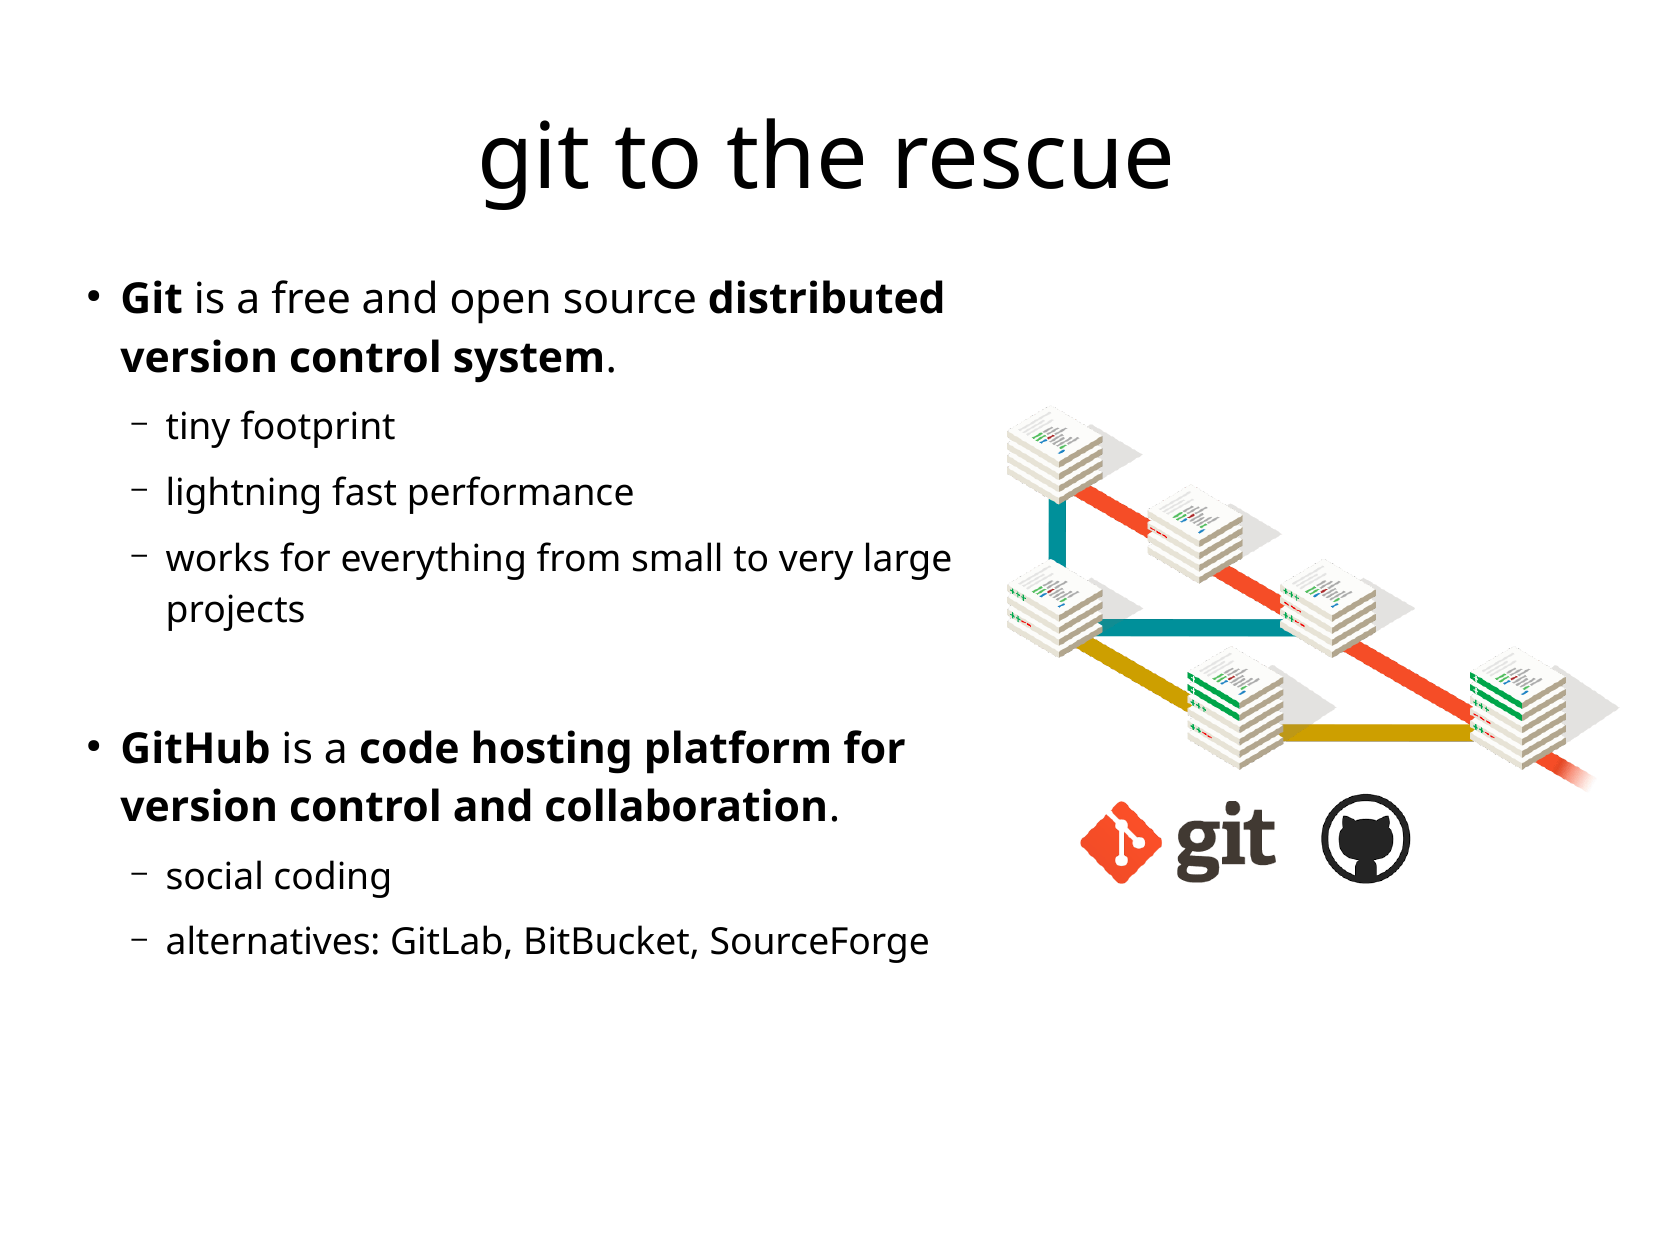

# git to the rescue
Git is a free and open source distributed version control system.
tiny footprint
lightning fast performance
works for everything from small to very large projects
GitHub is a code hosting platform for version control and collaboration.
social coding
alternatives: GitLab, BitBucket, SourceForge